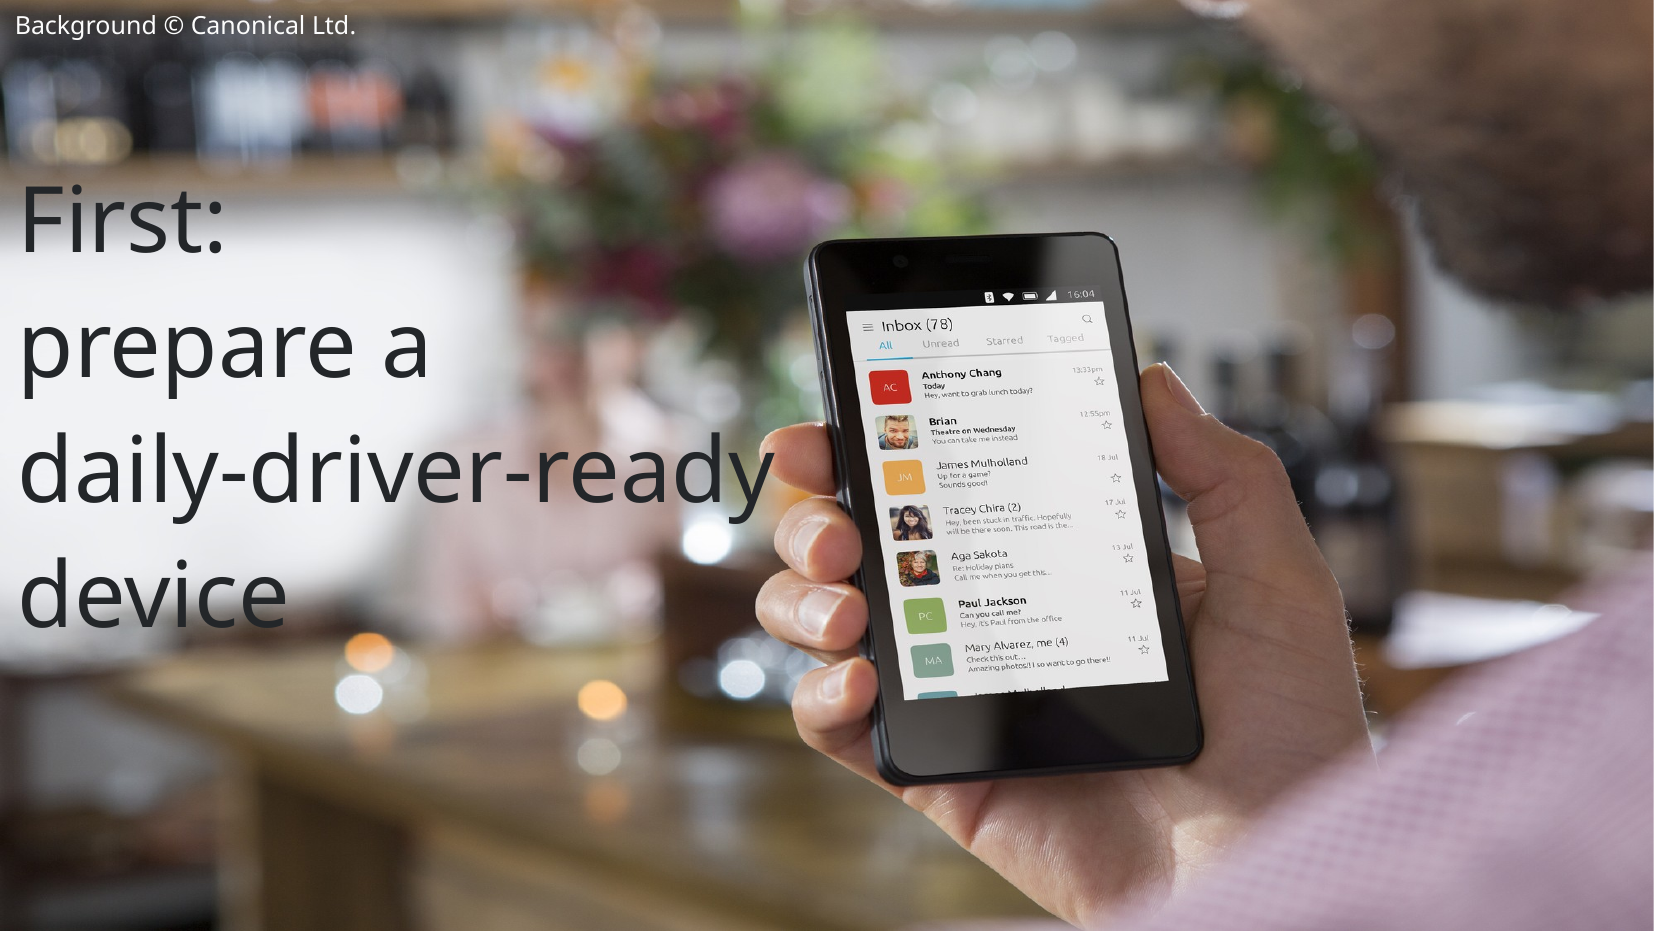

Background © Canonical Ltd.
# First: prepare a daily-driver-ready device